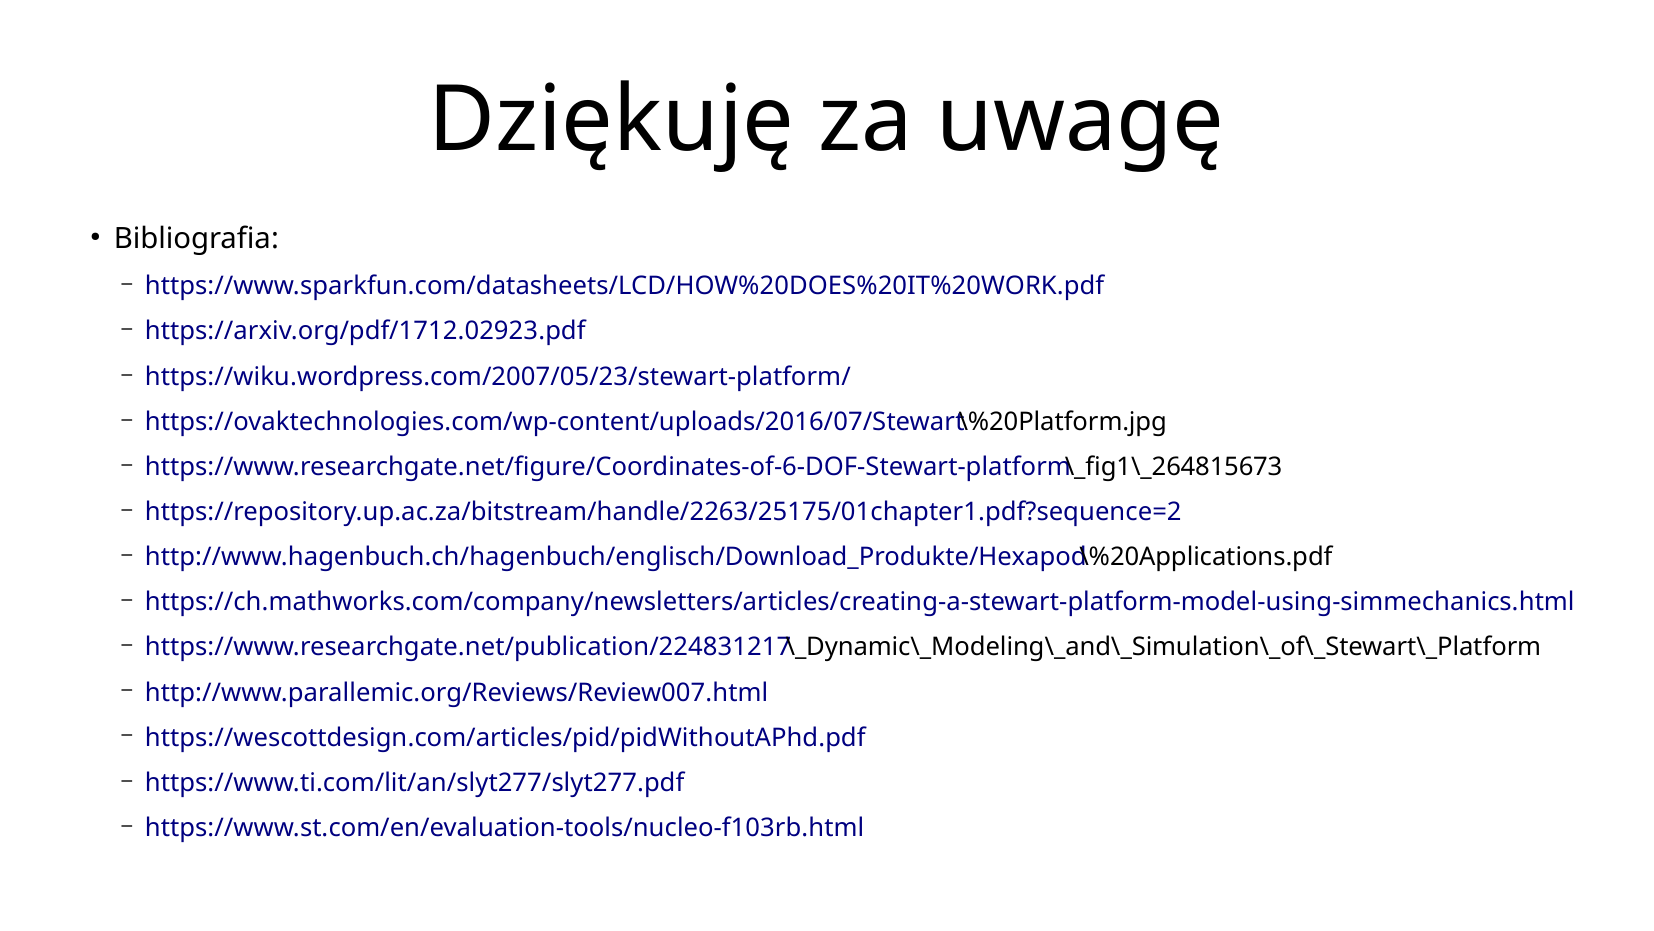

# Dziękuję za uwagę
Bibliografia:
https://www.sparkfun.com/datasheets/LCD/HOW%20DOES%20IT%20WORK.pdf
https://arxiv.org/pdf/1712.02923.pdf
https://wiku.wordpress.com/2007/05/23/stewart-platform/
https://ovaktechnologies.com/wp-content/uploads/2016/07/Stewart\%20Platform.jpg
https://www.researchgate.net/figure/Coordinates-of-6-DOF-Stewart-platform\_fig1\_264815673
https://repository.up.ac.za/bitstream/handle/2263/25175/01chapter1.pdf?sequence=2
http://www.hagenbuch.ch/hagenbuch/englisch/Download_Produkte/Hexapod\%20Applications.pdf
https://ch.mathworks.com/company/newsletters/articles/creating-a-stewart-platform-model-using-simmechanics.html
https://www.researchgate.net/publication/224831217\_Dynamic\_Modeling\_and\_Simulation\_of\_Stewart\_Platform
http://www.parallemic.org/Reviews/Review007.html
https://wescottdesign.com/articles/pid/pidWithoutAPhd.pdf
https://www.ti.com/lit/an/slyt277/slyt277.pdf
https://www.st.com/en/evaluation-tools/nucleo-f103rb.html